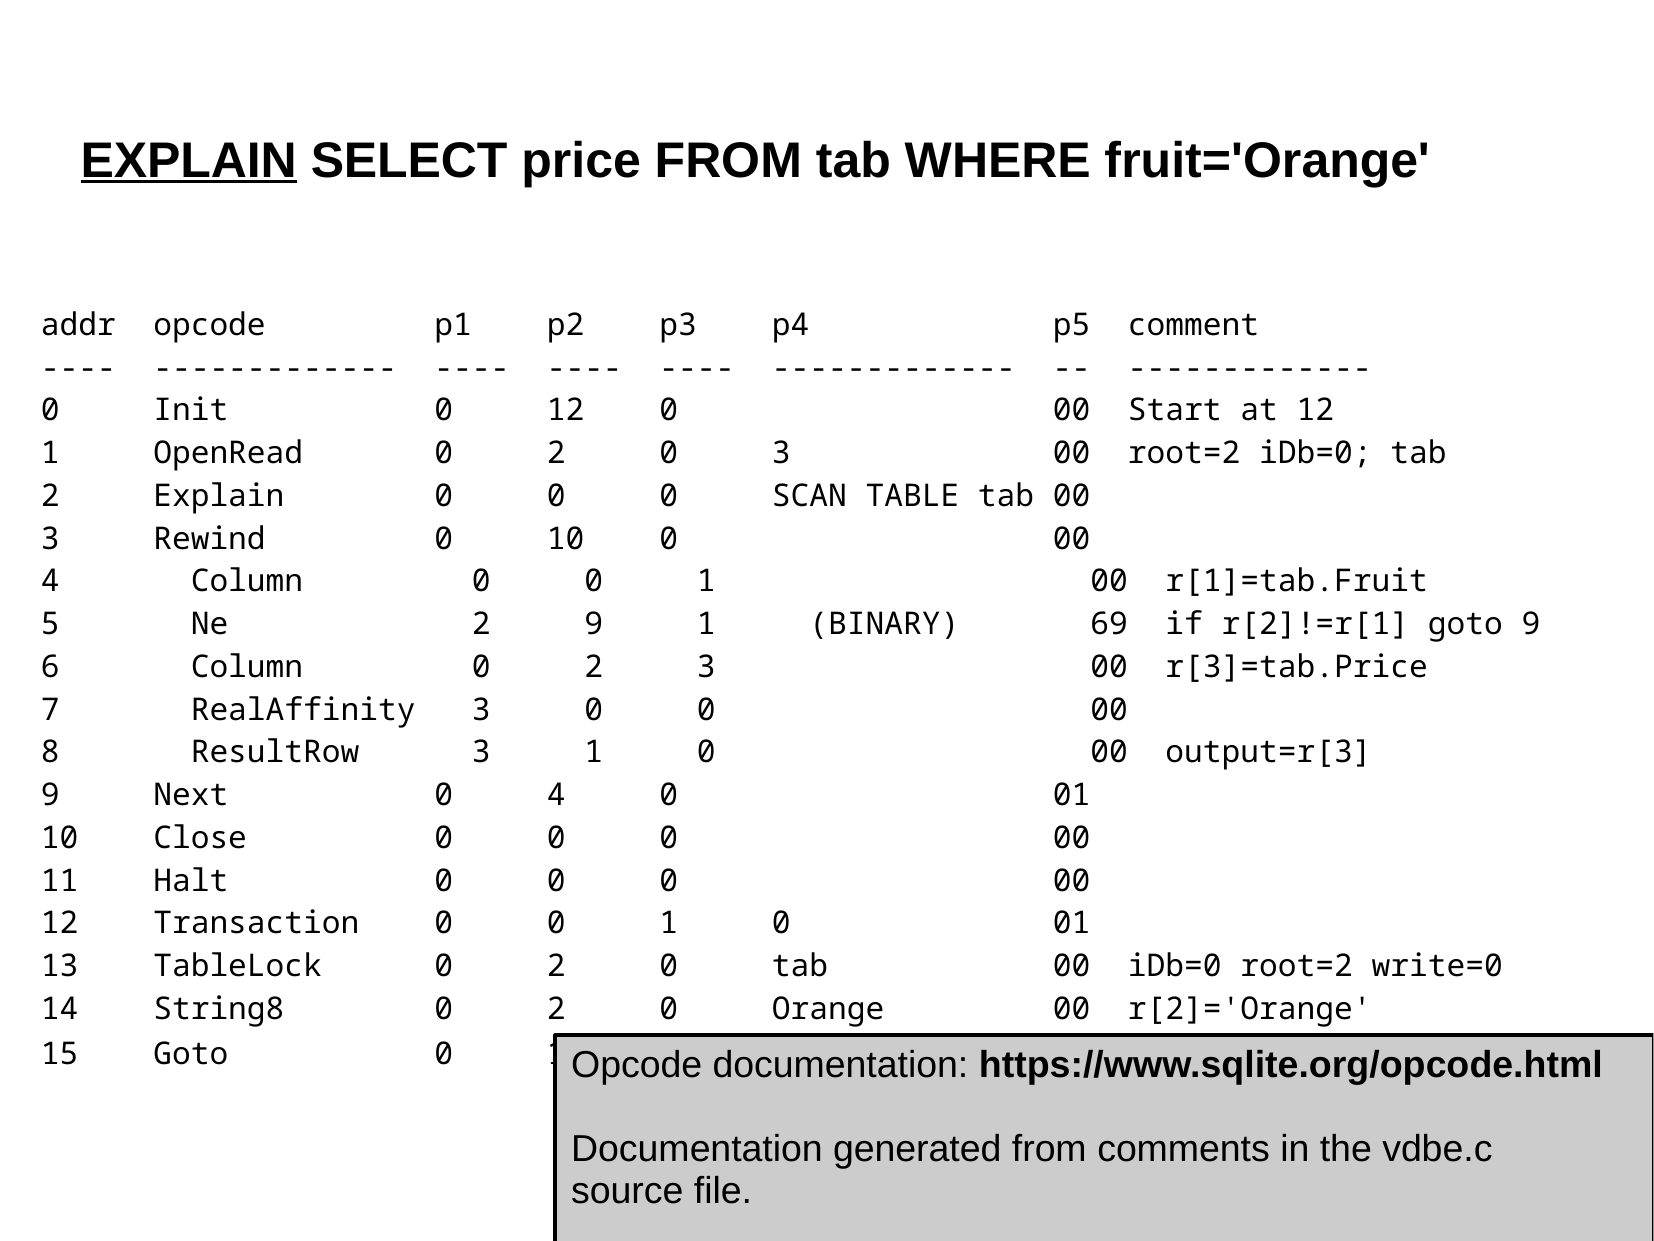

EXPLAIN SELECT price FROM tab WHERE fruit='Orange'
addr opcode p1 p2 p3 p4 p5 comment
---- ------------- ---- ---- ---- ------------- -- -------------
0 Init 0 12 0 00 Start at 12
1 OpenRead 0 2 0 3 00 root=2 iDb=0; tab
2 Explain 0 0 0 SCAN TABLE tab 00
3 Rewind 0 10 0 00
4 Column 0 0 1 00 r[1]=tab.Fruit
5 Ne 2 9 1 (BINARY) 69 if r[2]!=r[1] goto 9
6 Column 0 2 3 00 r[3]=tab.Price
7 RealAffinity 3 0 0 00
8 ResultRow 3 1 0 00 output=r[3]
9 Next 0 4 0 01
10 Close 0 0 0 00
11 Halt 0 0 0 00
12 Transaction 0 0 1 0 01
13 TableLock 0 2 0 tab 00 iDb=0 root=2 write=0
14 String8 0 2 0 Orange 00 r[2]='Orange'
15 Goto 0 1 0 00
Opcode documentation: https://www.sqlite.org/opcode.html
Documentation generated from comments in the vdbe.c
source file.